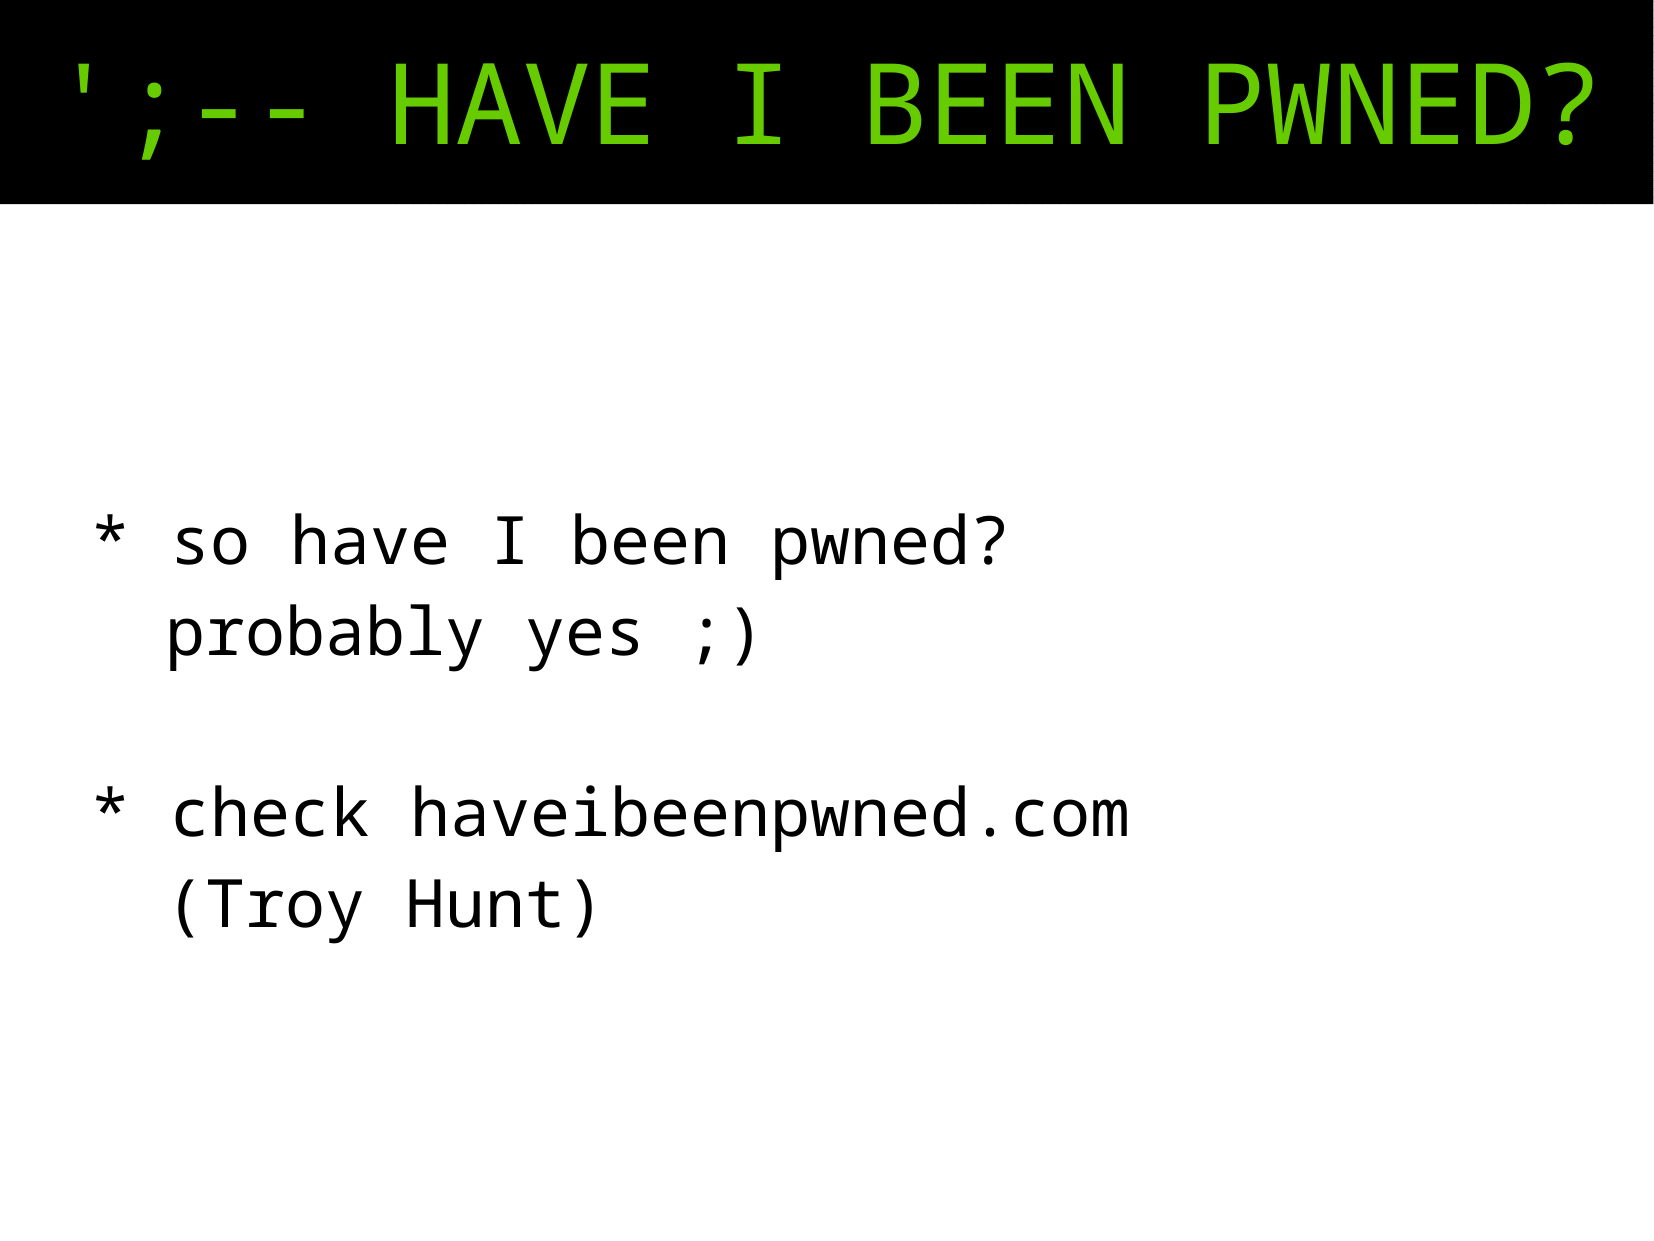

# ';-- HAVE I BEEN PWNED?
* so have I been pwned?
	probably yes ;)
* check haveibeenpwned.com
	(Troy Hunt)